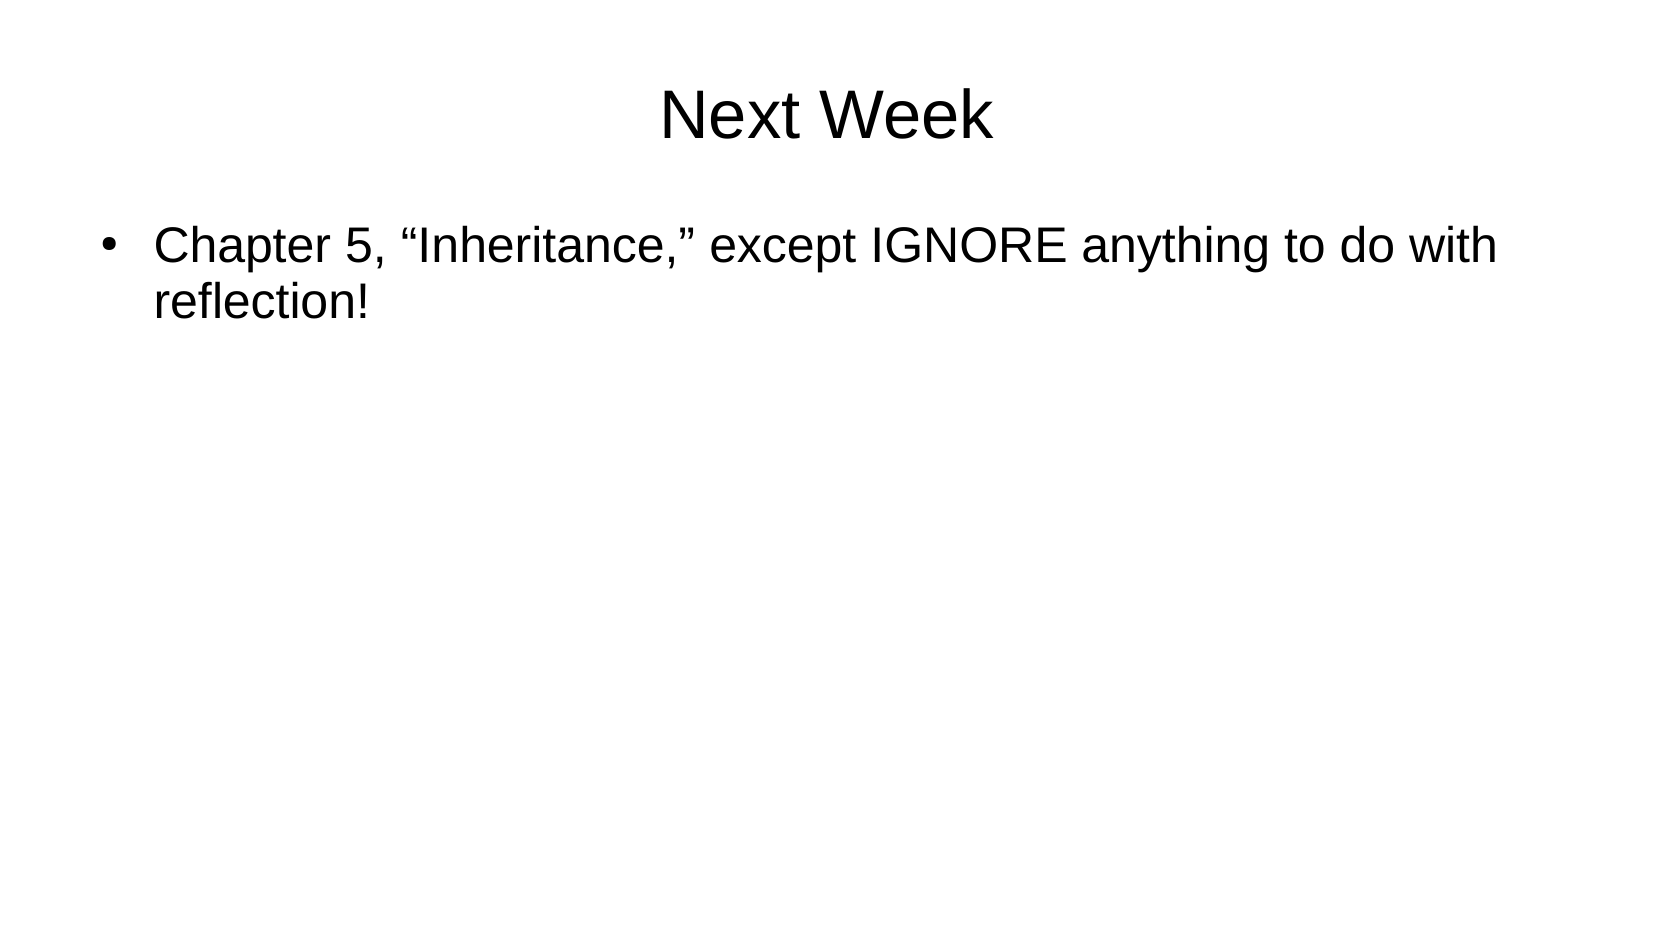

# Next Week
Chapter 5, “Inheritance,” except IGNORE anything to do with reflection!